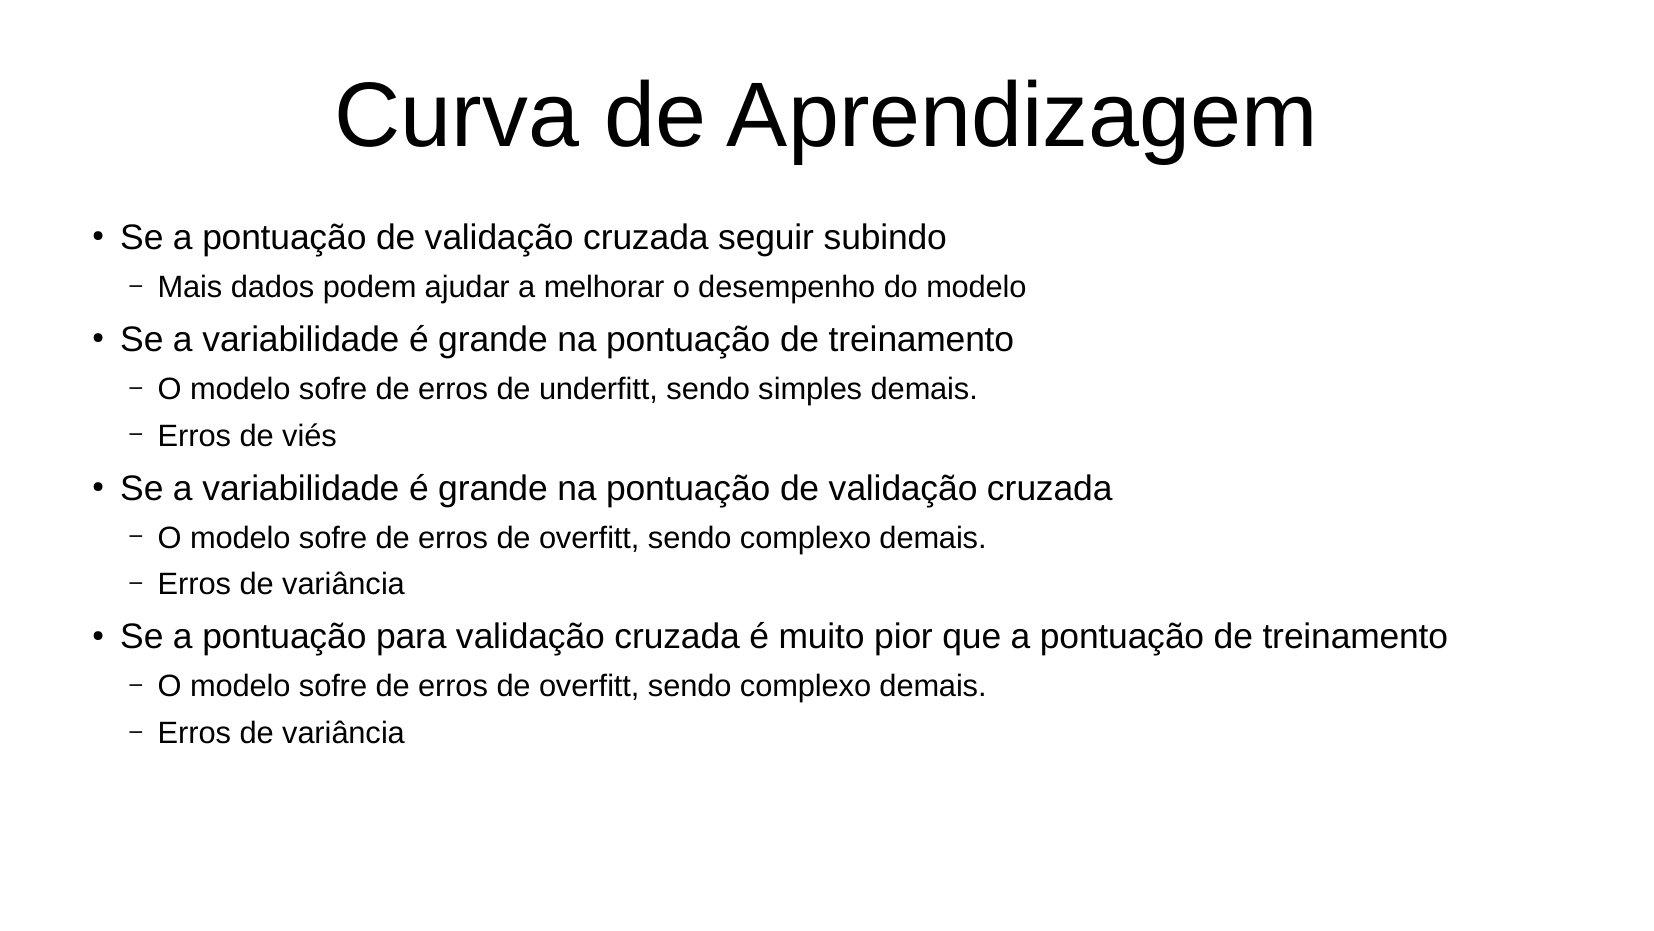

# Curva de Aprendizagem
Se a pontuação de validação cruzada seguir subindo
Mais dados podem ajudar a melhorar o desempenho do modelo
Se a variabilidade é grande na pontuação de treinamento
O modelo sofre de erros de underfitt, sendo simples demais.
Erros de viés
Se a variabilidade é grande na pontuação de validação cruzada
O modelo sofre de erros de overfitt, sendo complexo demais.
Erros de variância
Se a pontuação para validação cruzada é muito pior que a pontuação de treinamento
O modelo sofre de erros de overfitt, sendo complexo demais.
Erros de variância